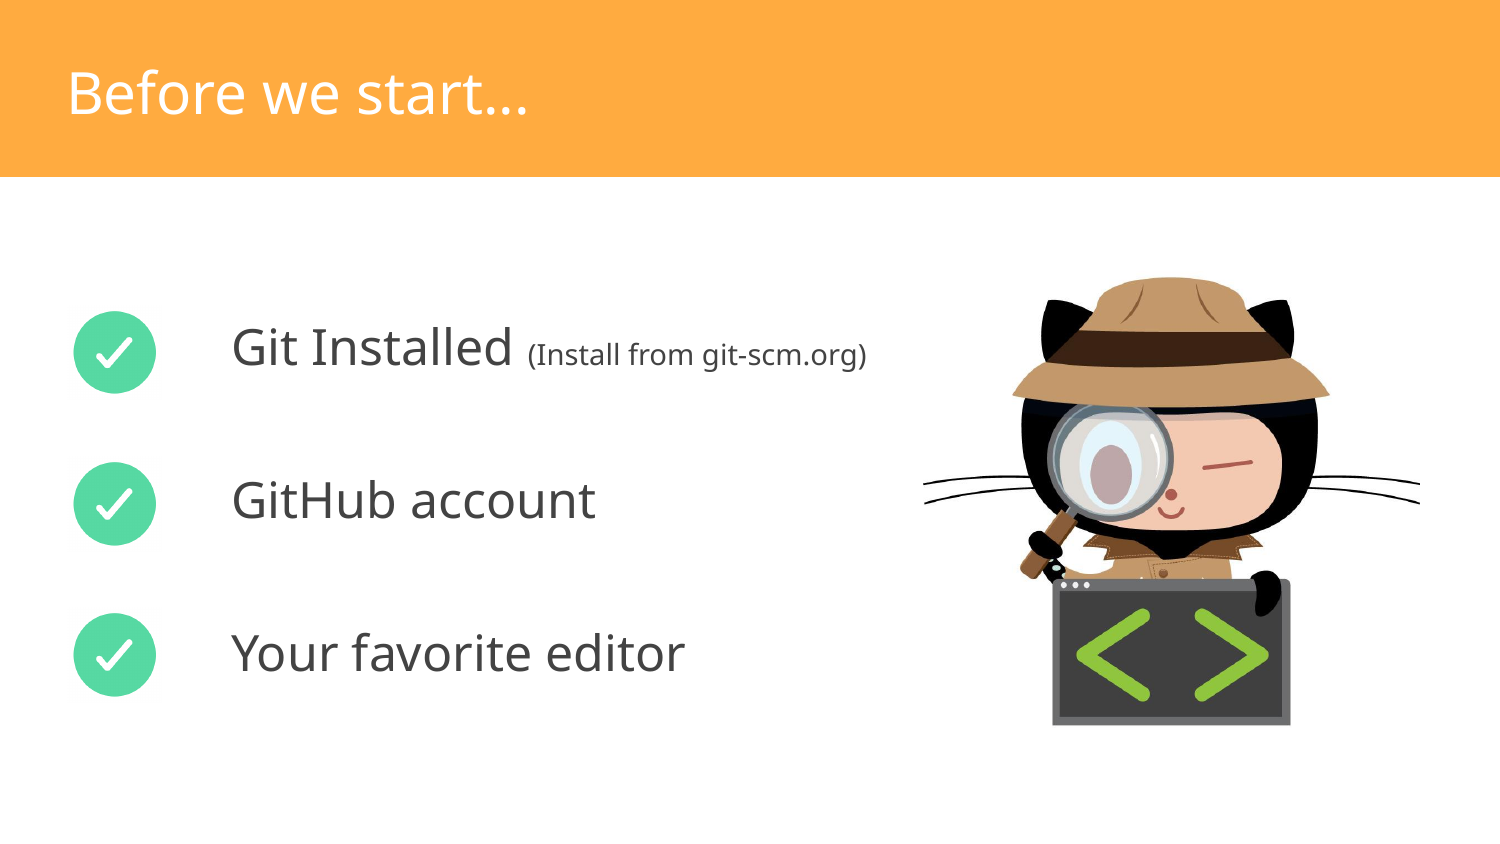

# Before we start...
Git Installed (Install from git-scm.org)
GitHub account
Your favorite editor